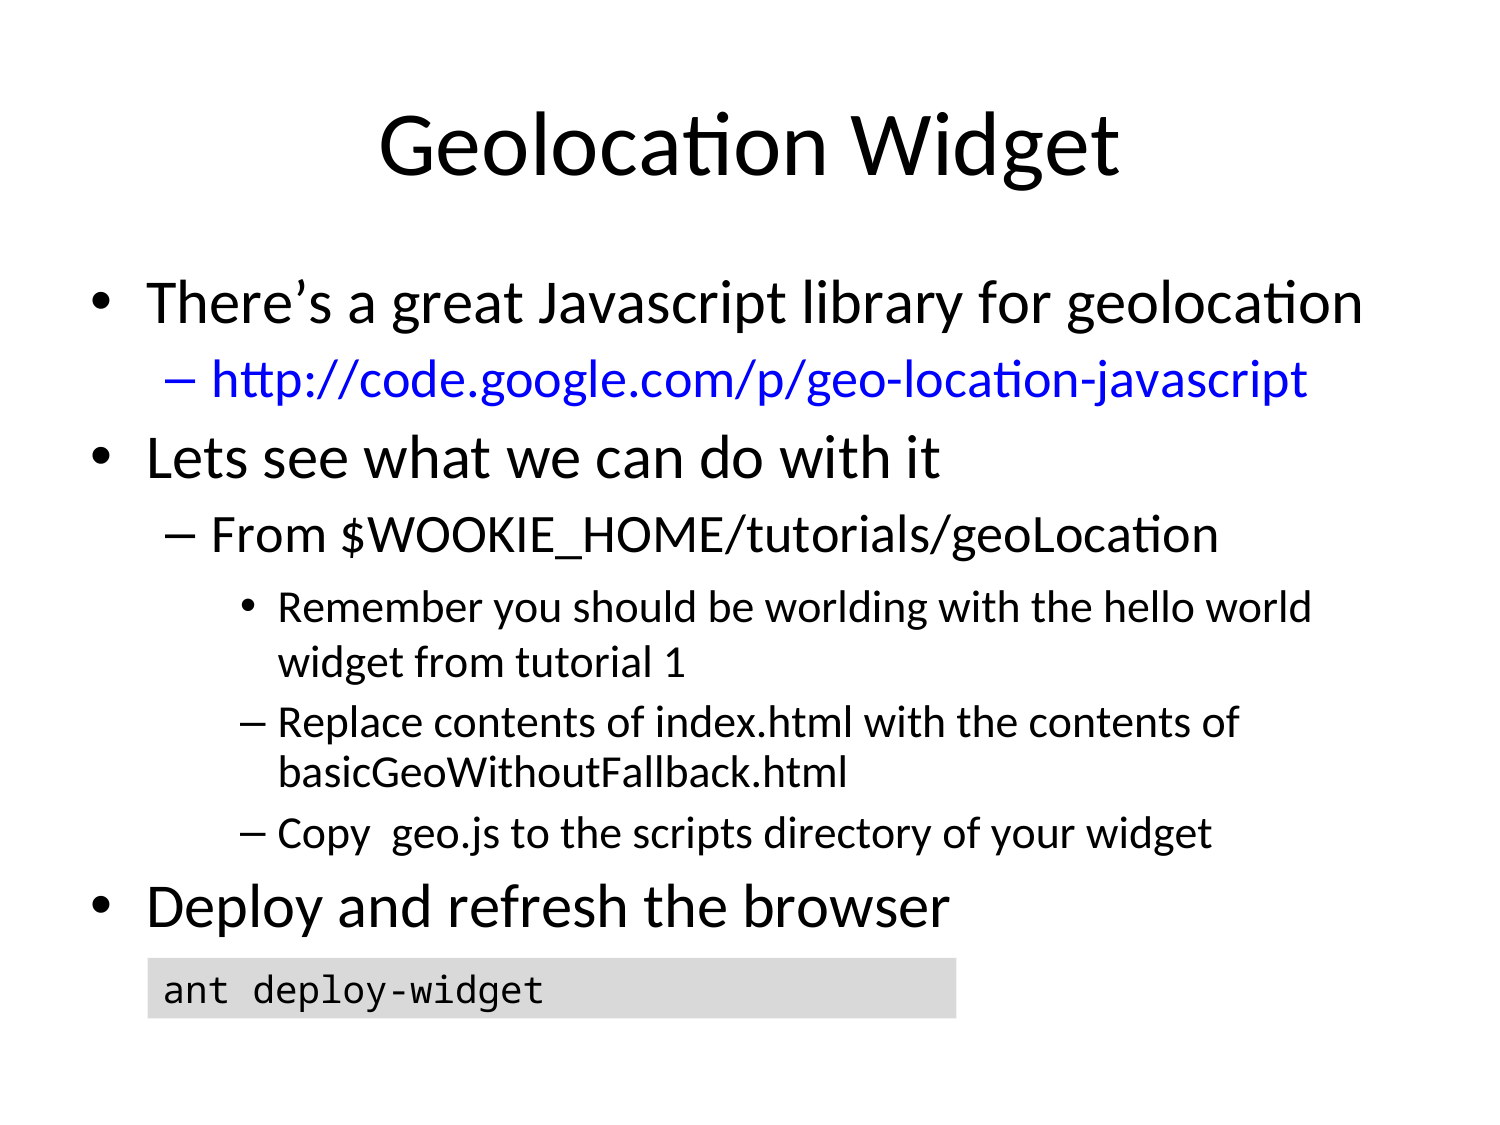

# Geolocation Widget
There’s a great Javascript library for geolocation
http://code.google.com/p/geo-location-javascript
Lets see what we can do with it
From $WOOKIE_HOME/tutorials/geoLocation
Remember you should be worlding with the hello world widget from tutorial 1
Replace contents of index.html with the contents of basicGeoWithoutFallback.html
Copy geo.js to the scripts directory of your widget
Deploy and refresh the browser
ant deploy-widget